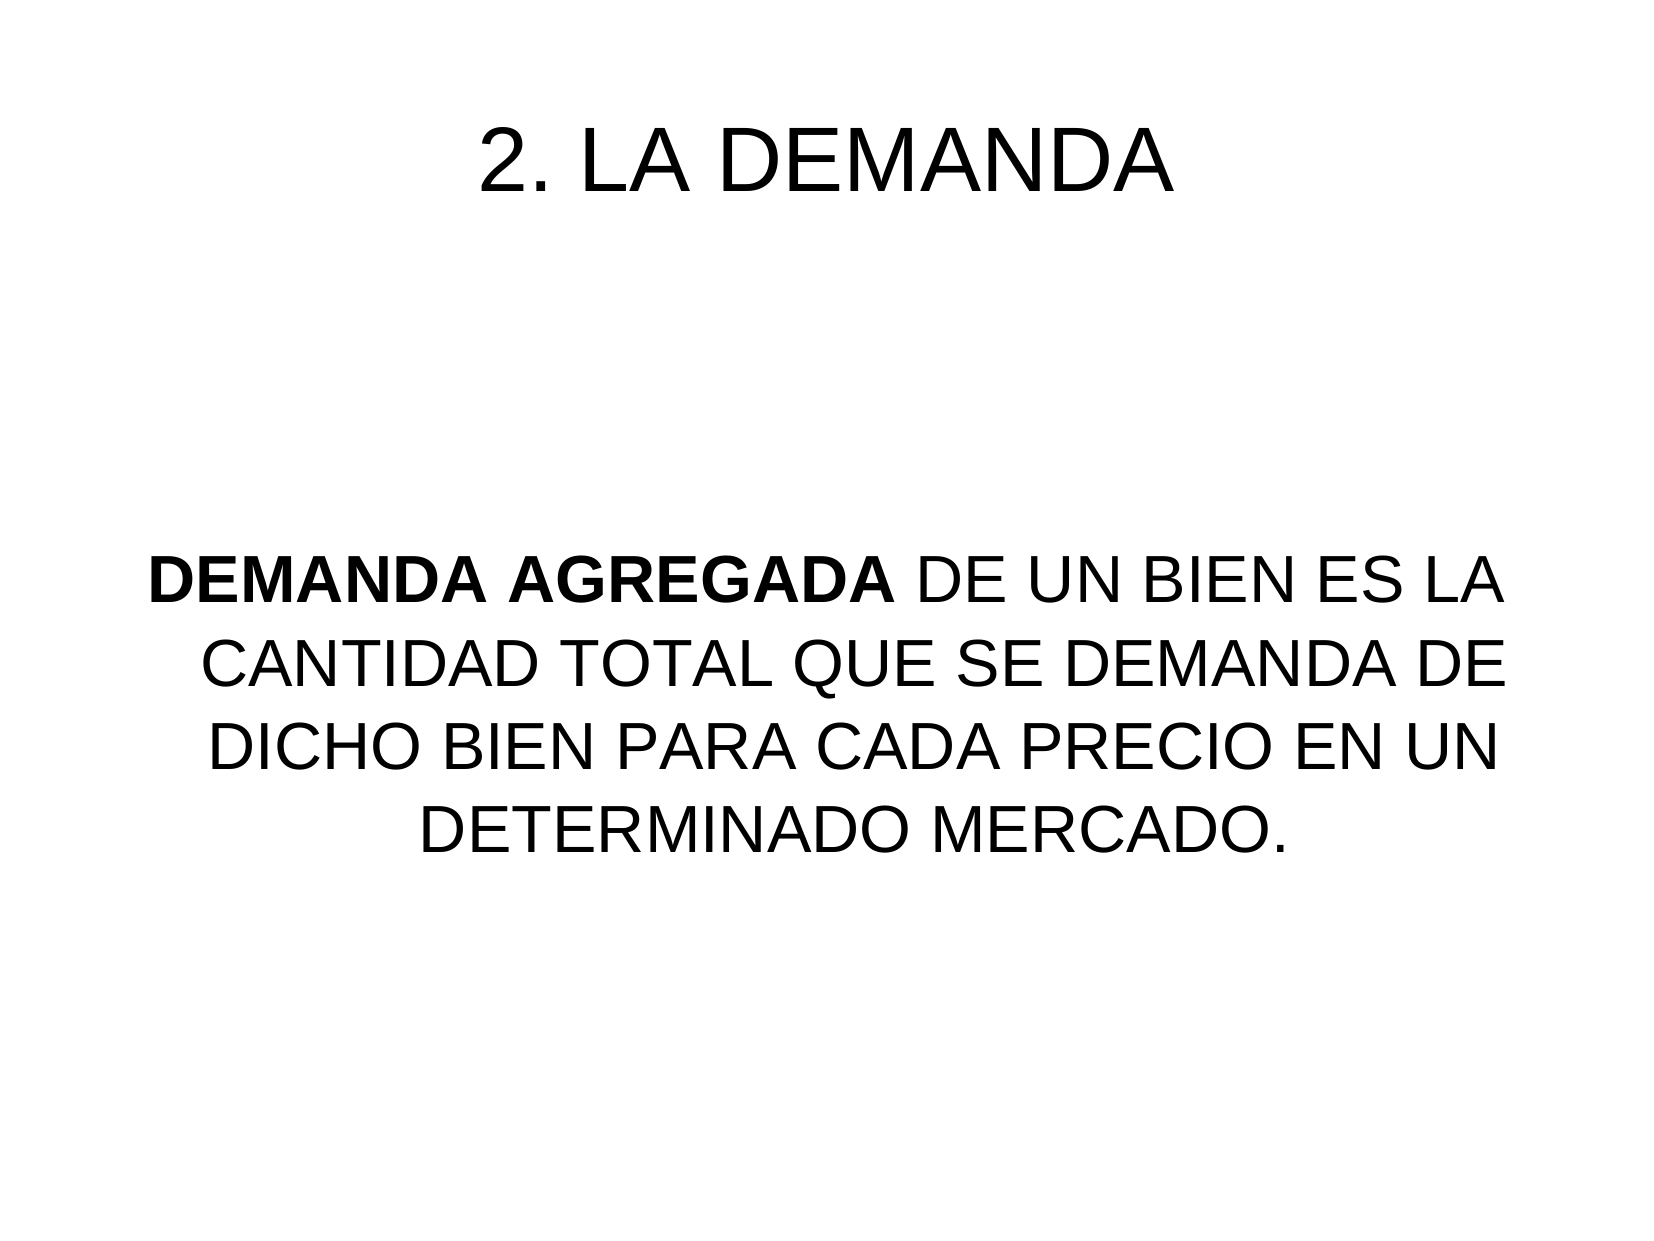

# 2. LA DEMANDA
DEMANDA AGREGADA DE UN BIEN ES LA CANTIDAD TOTAL QUE SE DEMANDA DE DICHO BIEN PARA CADA PRECIO EN UN DETERMINADO MERCADO.